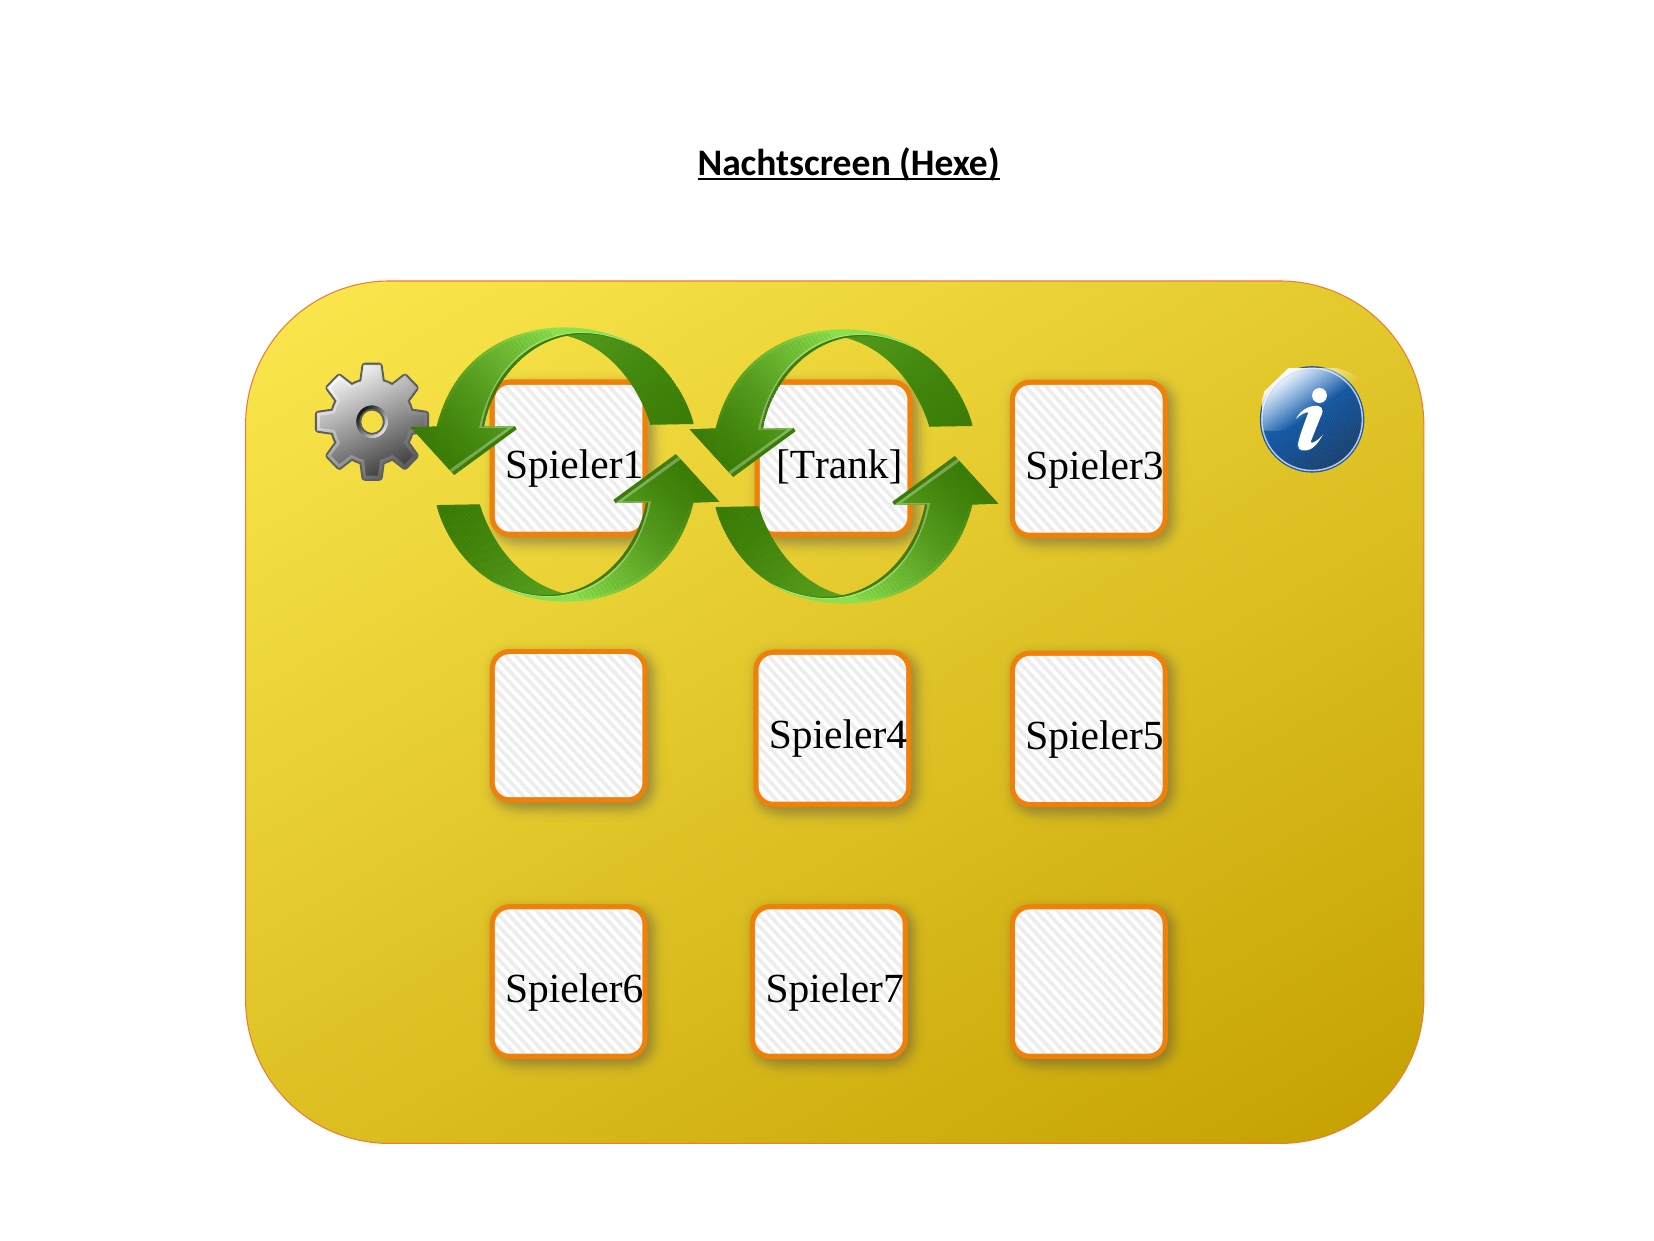

Nachtscreen (Hexe)
Spieler1
[Trank]
Spieler3
Spieler4
Spieler5
Spieler6
Spieler7